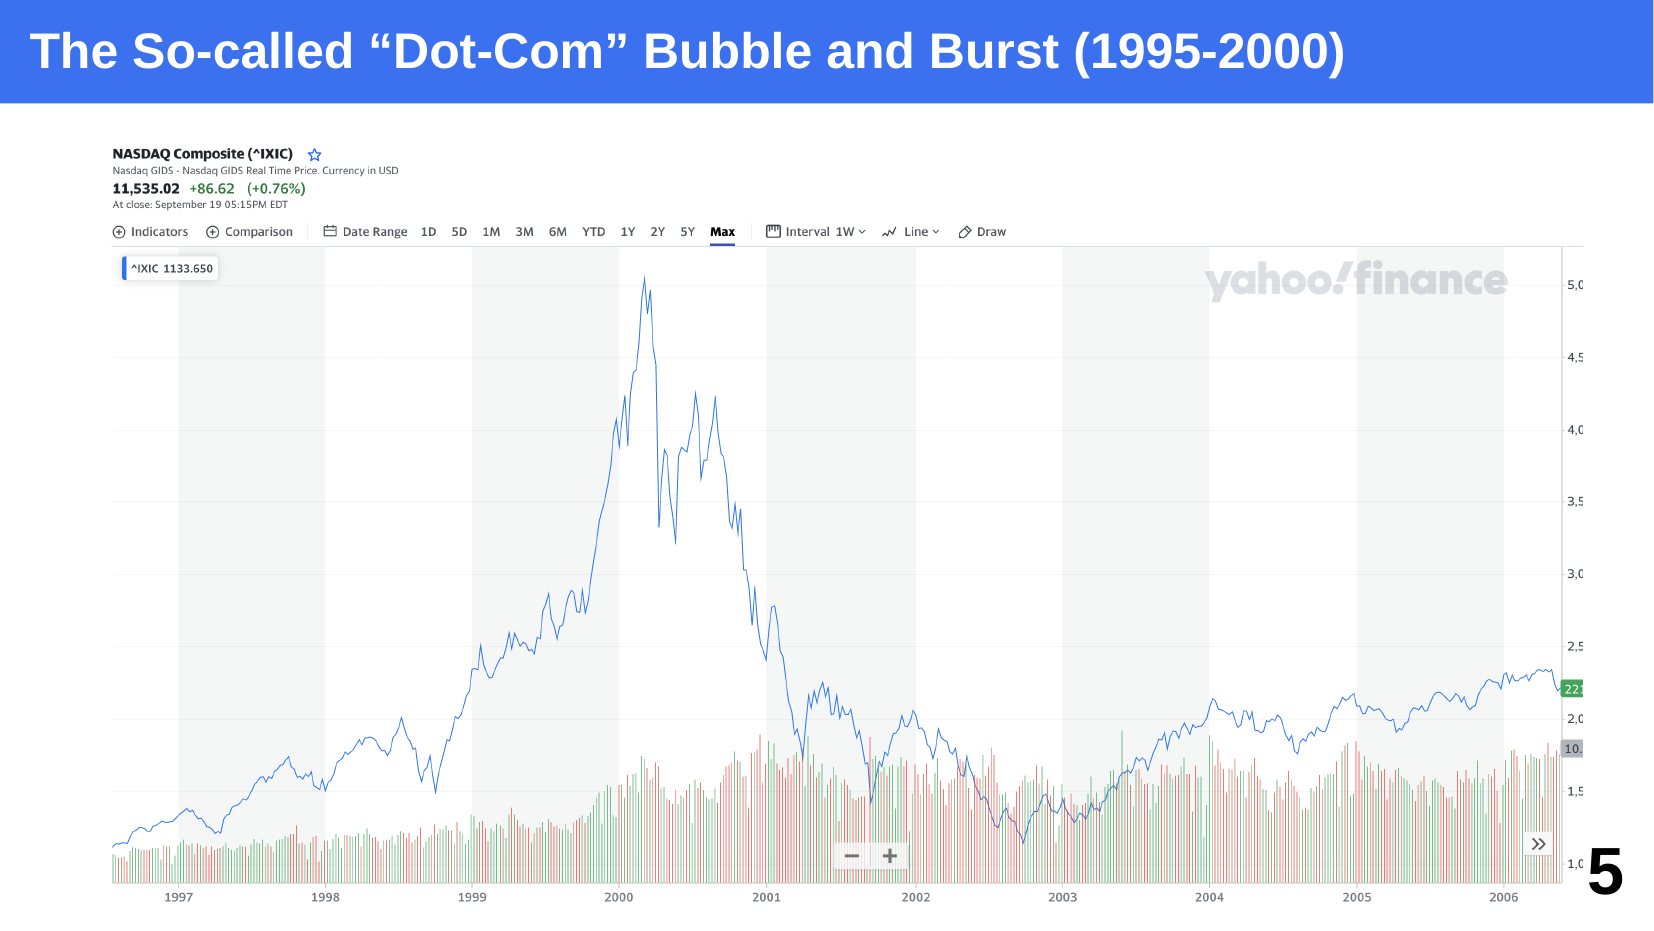

# The So-called “Dot-Com” Bubble and Burst (1995-2000)
Free / Libre and Open Source Software
5
© 2019 Dirk Riehle - Some Rights Reserved
Public domain image taken from Wikipedia at https://en.wikipedia.org/wiki/File:Nasdaq_Composite_dot-com_bubble.svg